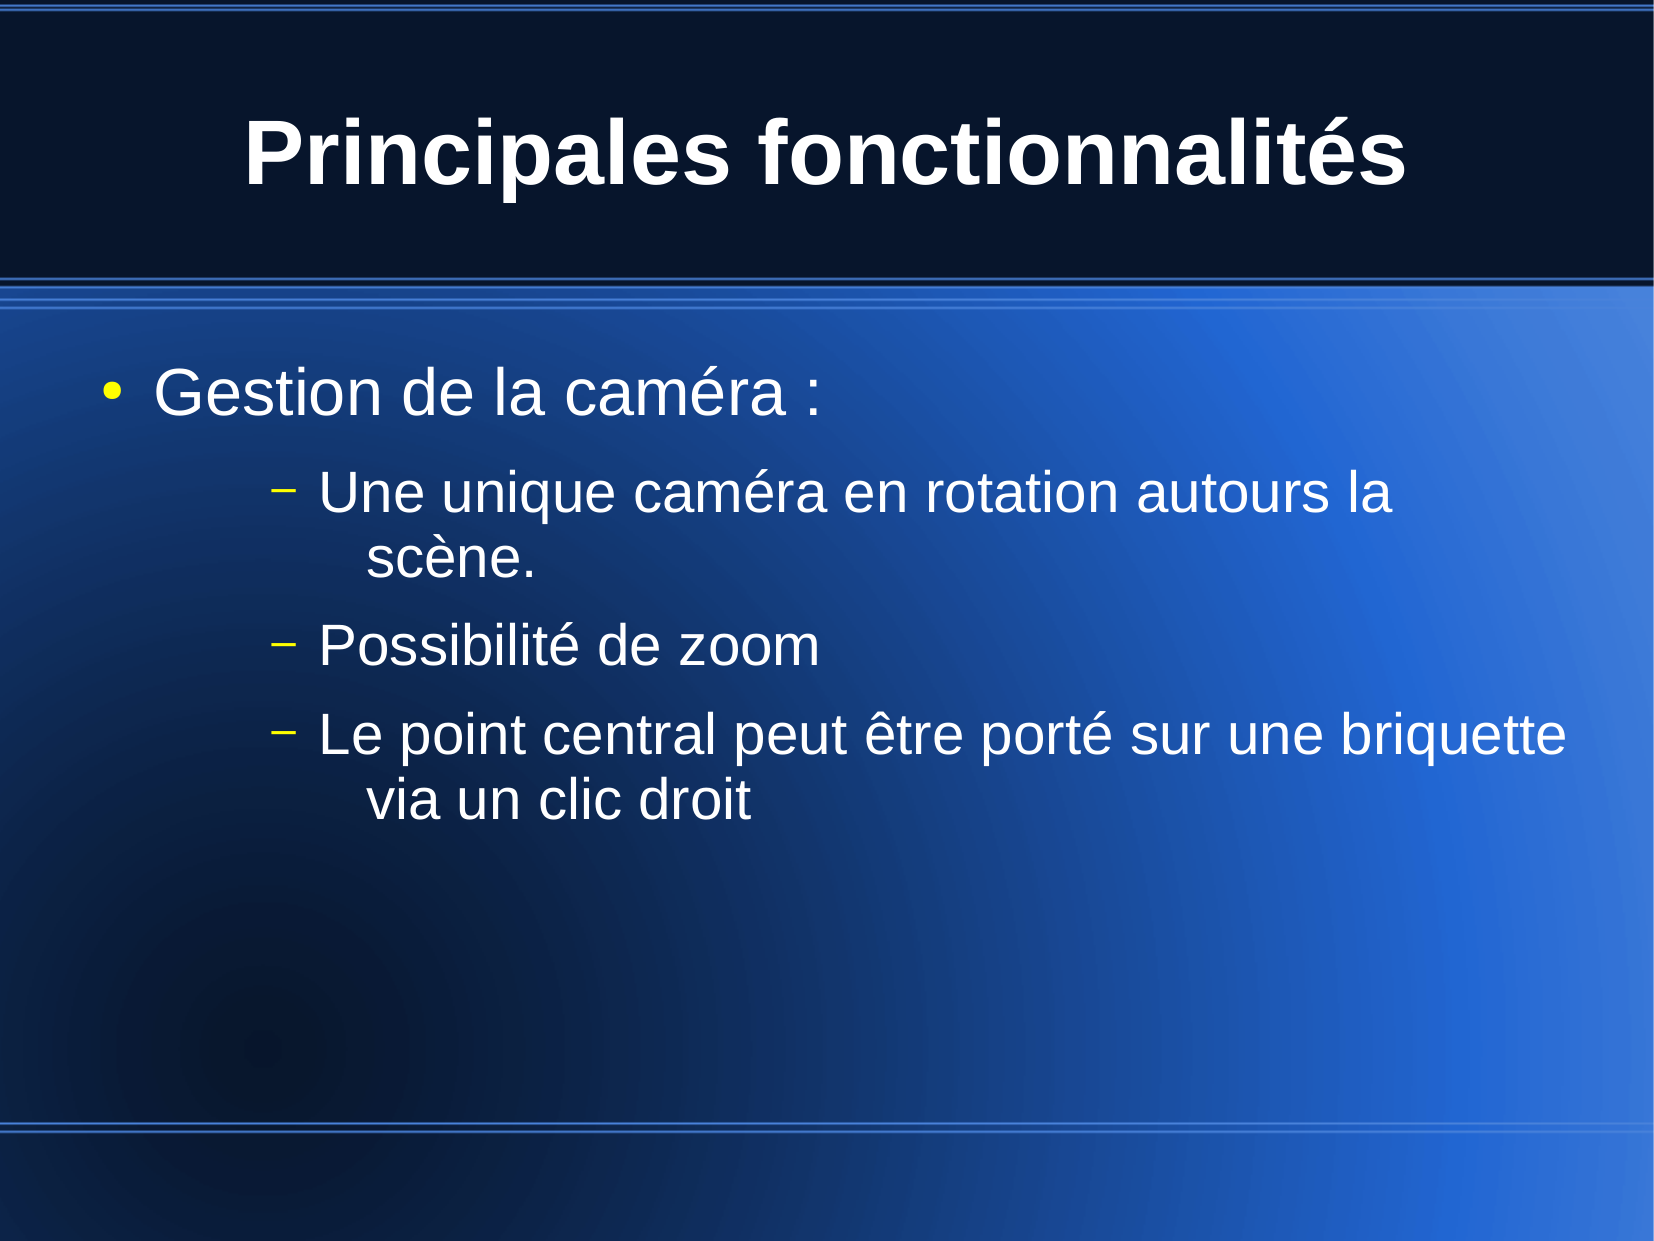

# Principales fonctionnalités
Gestion de la caméra :
Une unique caméra en rotation autours la scène.
Possibilité de zoom
Le point central peut être porté sur une briquette via un clic droit